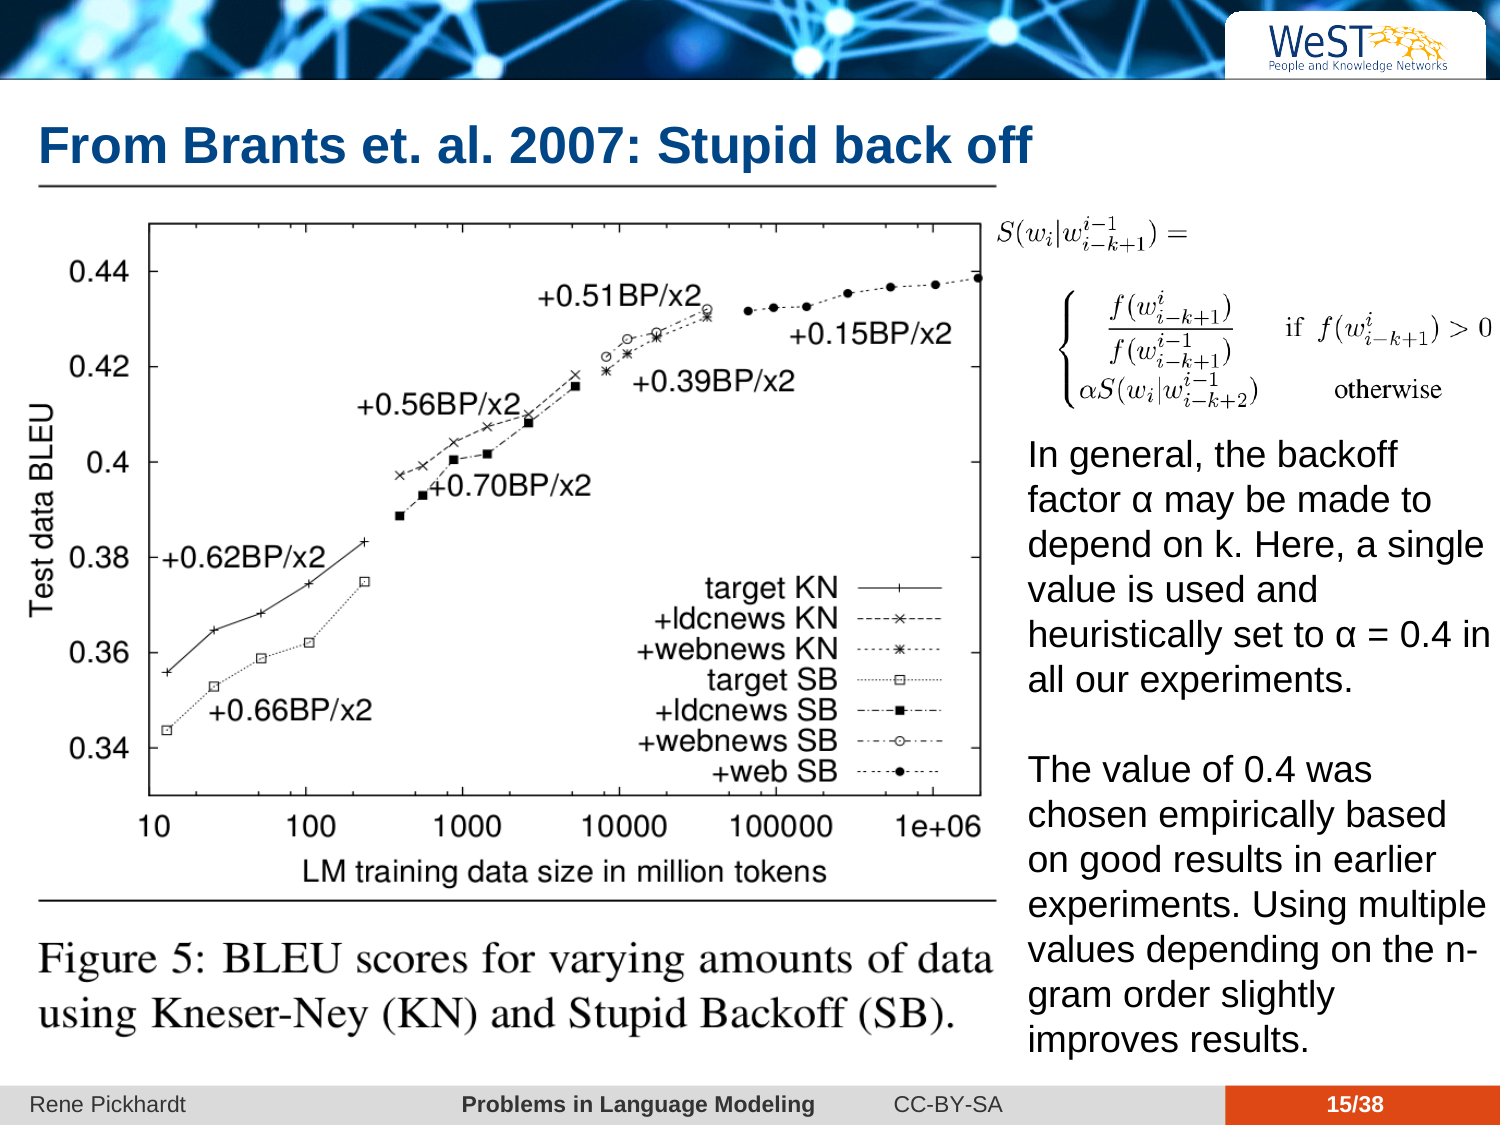

# From Brants et. al. 2007: Stupid back off
In general, the backoff factor α may be made to depend on k. Here, a single value is used and heuristically set to α = 0.4 in all our experiments.
The value of 0.4 was chosen empirically based on good results in earlier experiments. Using multiple values depending on the n-gram order slightly improves results.